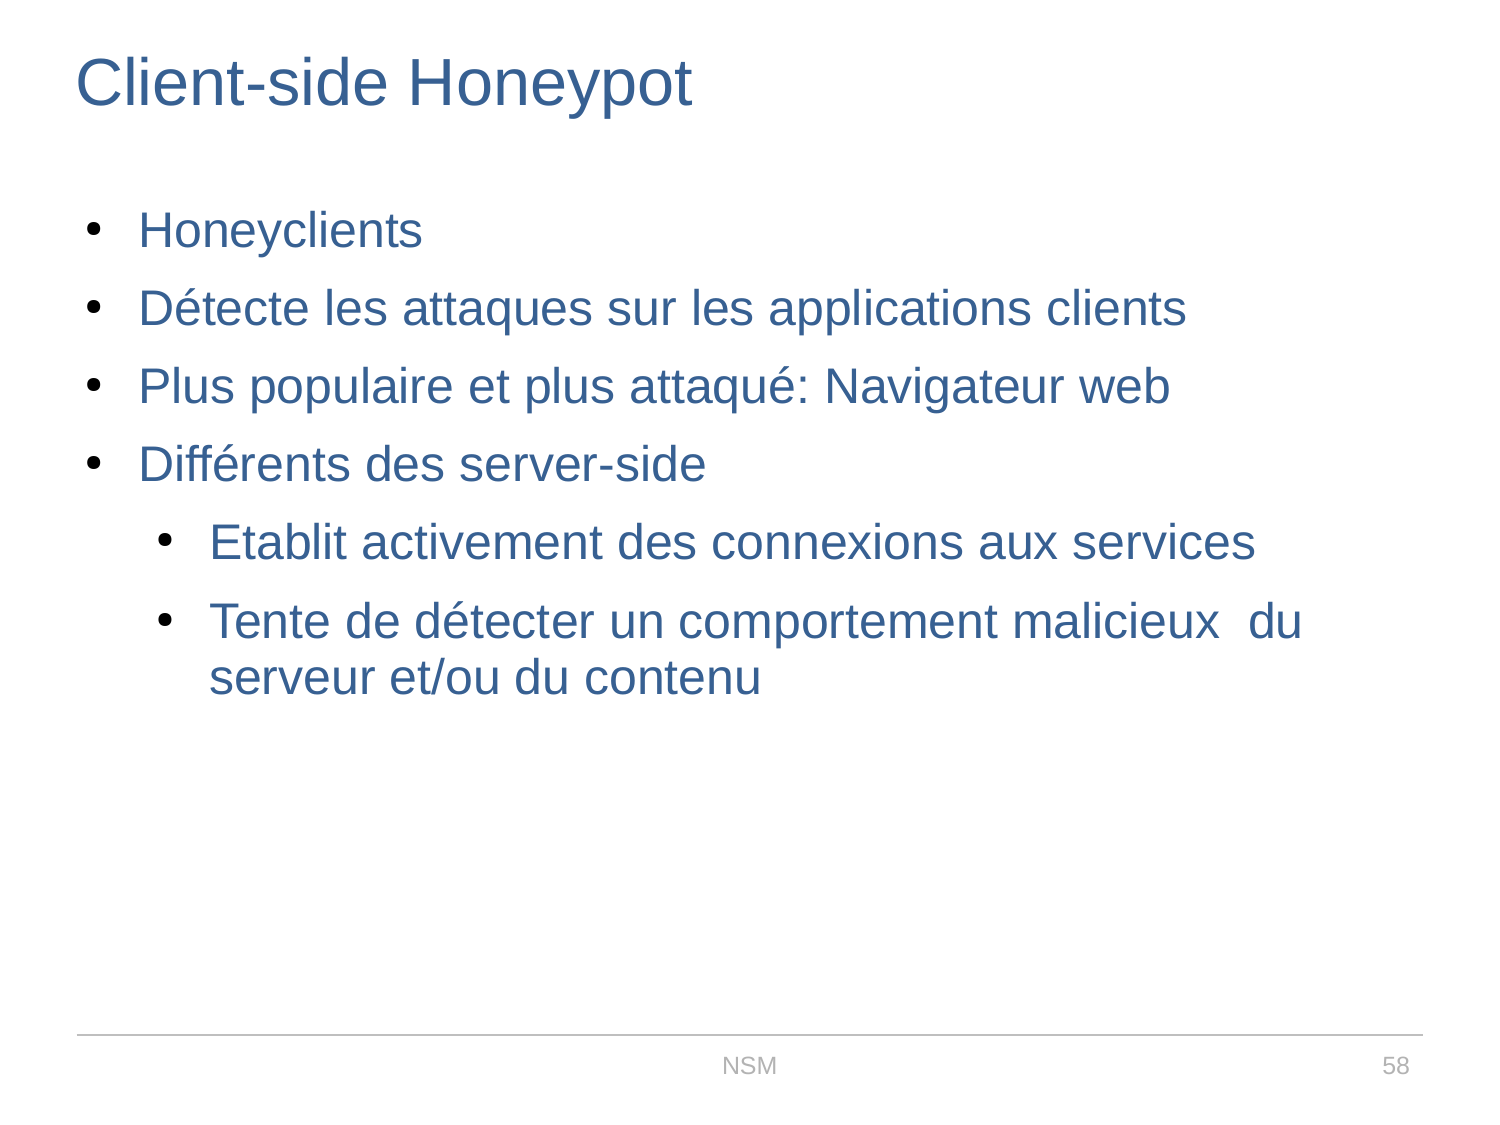

# Client-side Honeypot
Honeyclients
Détecte les attaques sur les applications clients
Plus populaire et plus attaqué: Navigateur web
Différents des server-side
Etablit activement des connexions aux services
Tente de détecter un comportement malicieux du serveur et/ou du contenu
Your footer here
58